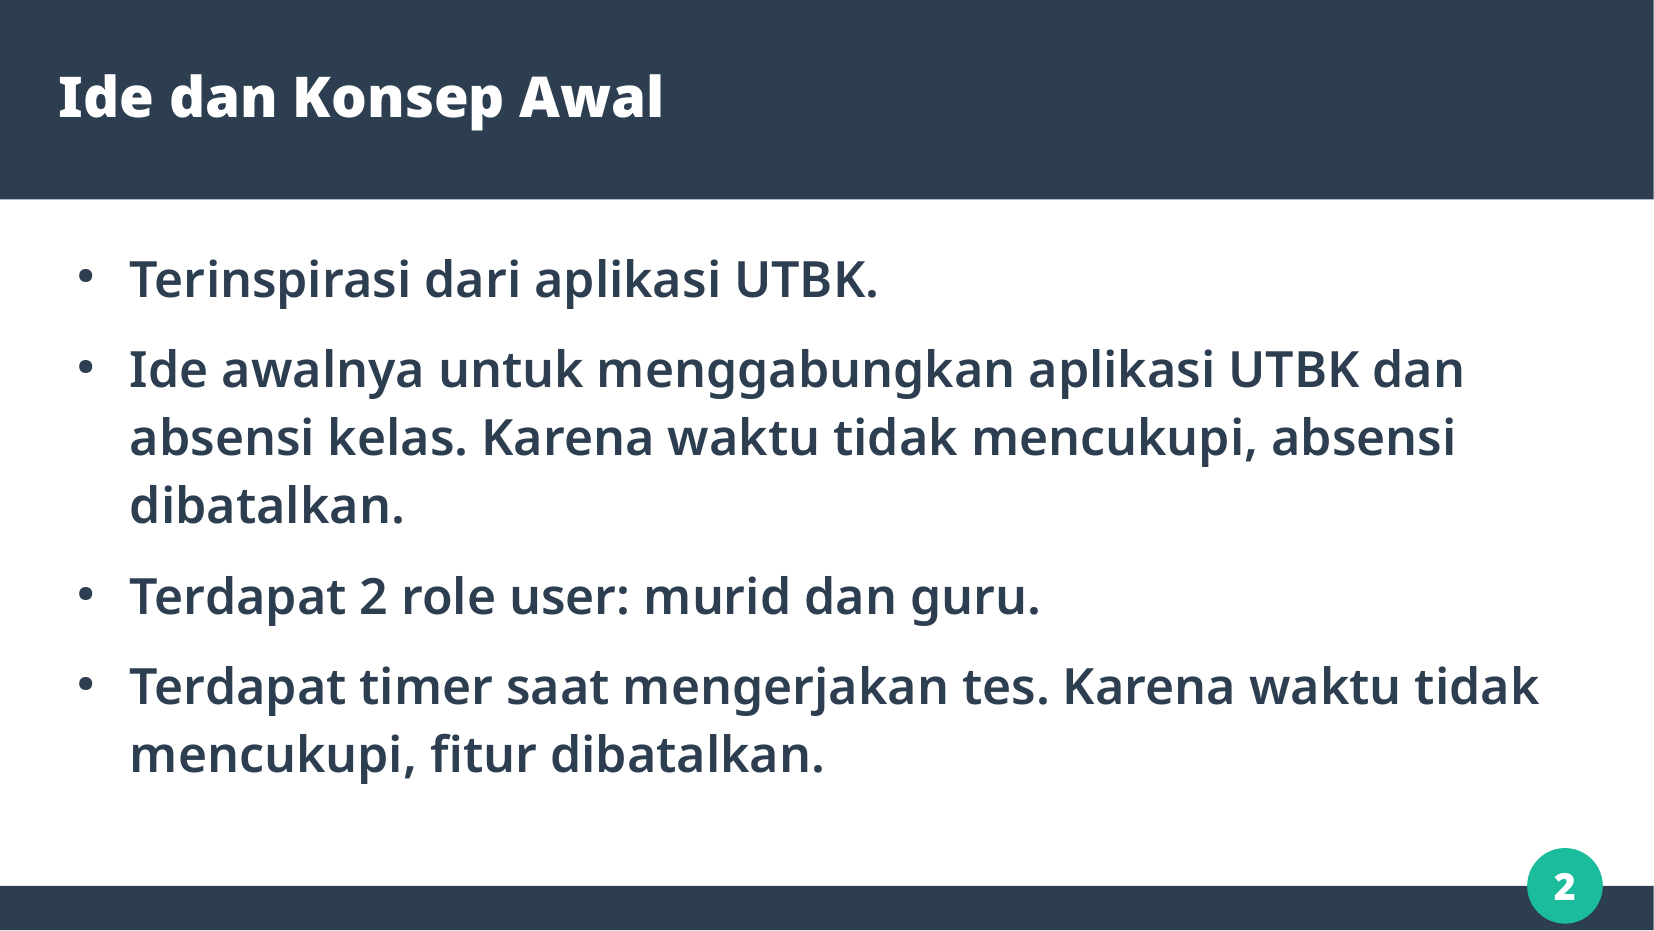

# Ide dan Konsep Awal
Terinspirasi dari aplikasi UTBK.
Ide awalnya untuk menggabungkan aplikasi UTBK dan absensi kelas. Karena waktu tidak mencukupi, absensi dibatalkan.
Terdapat 2 role user: murid dan guru.
Terdapat timer saat mengerjakan tes. Karena waktu tidak mencukupi, fitur dibatalkan.